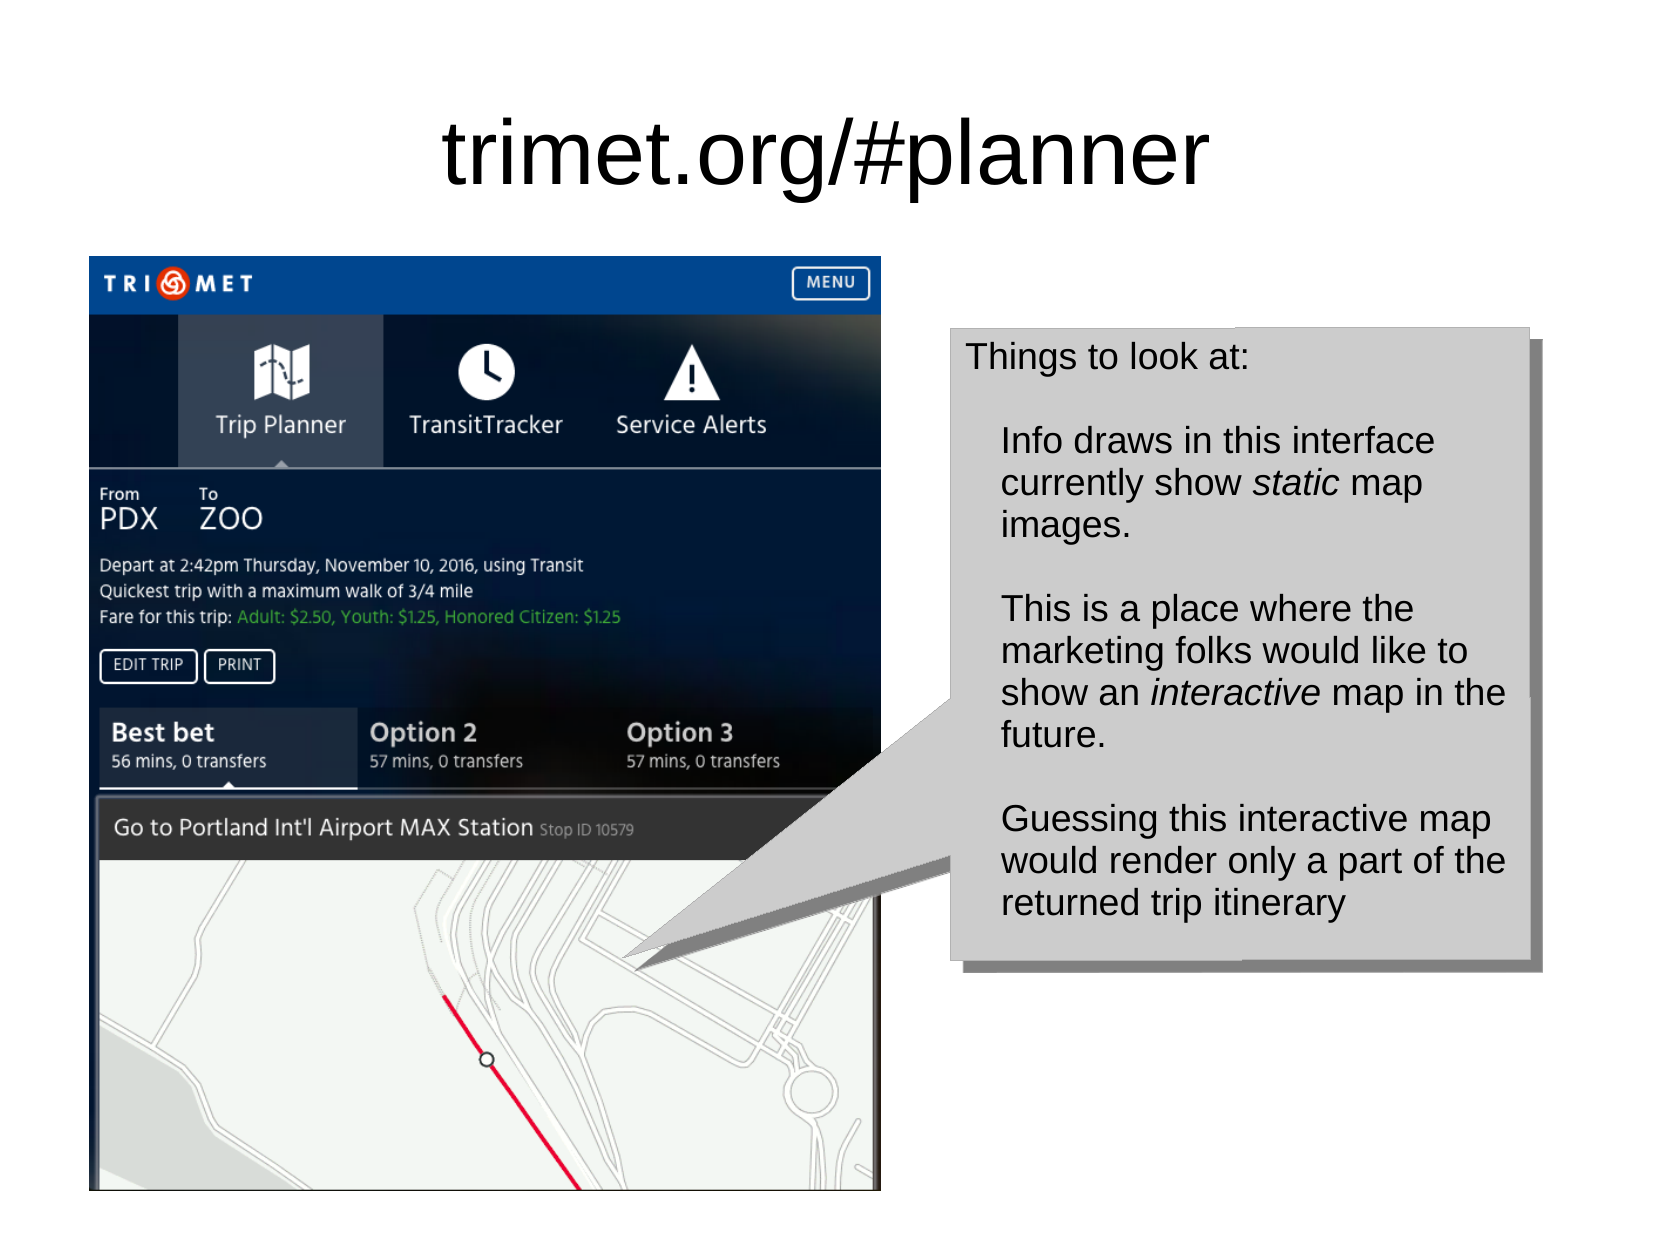

# trimet.org/#planner
Things to look at:
Info draws in this interface currently show static map images.
This is a place where the marketing folks would like to show an interactive map in the future.
Guessing this interactive map would render only a part of the returned trip itinerary